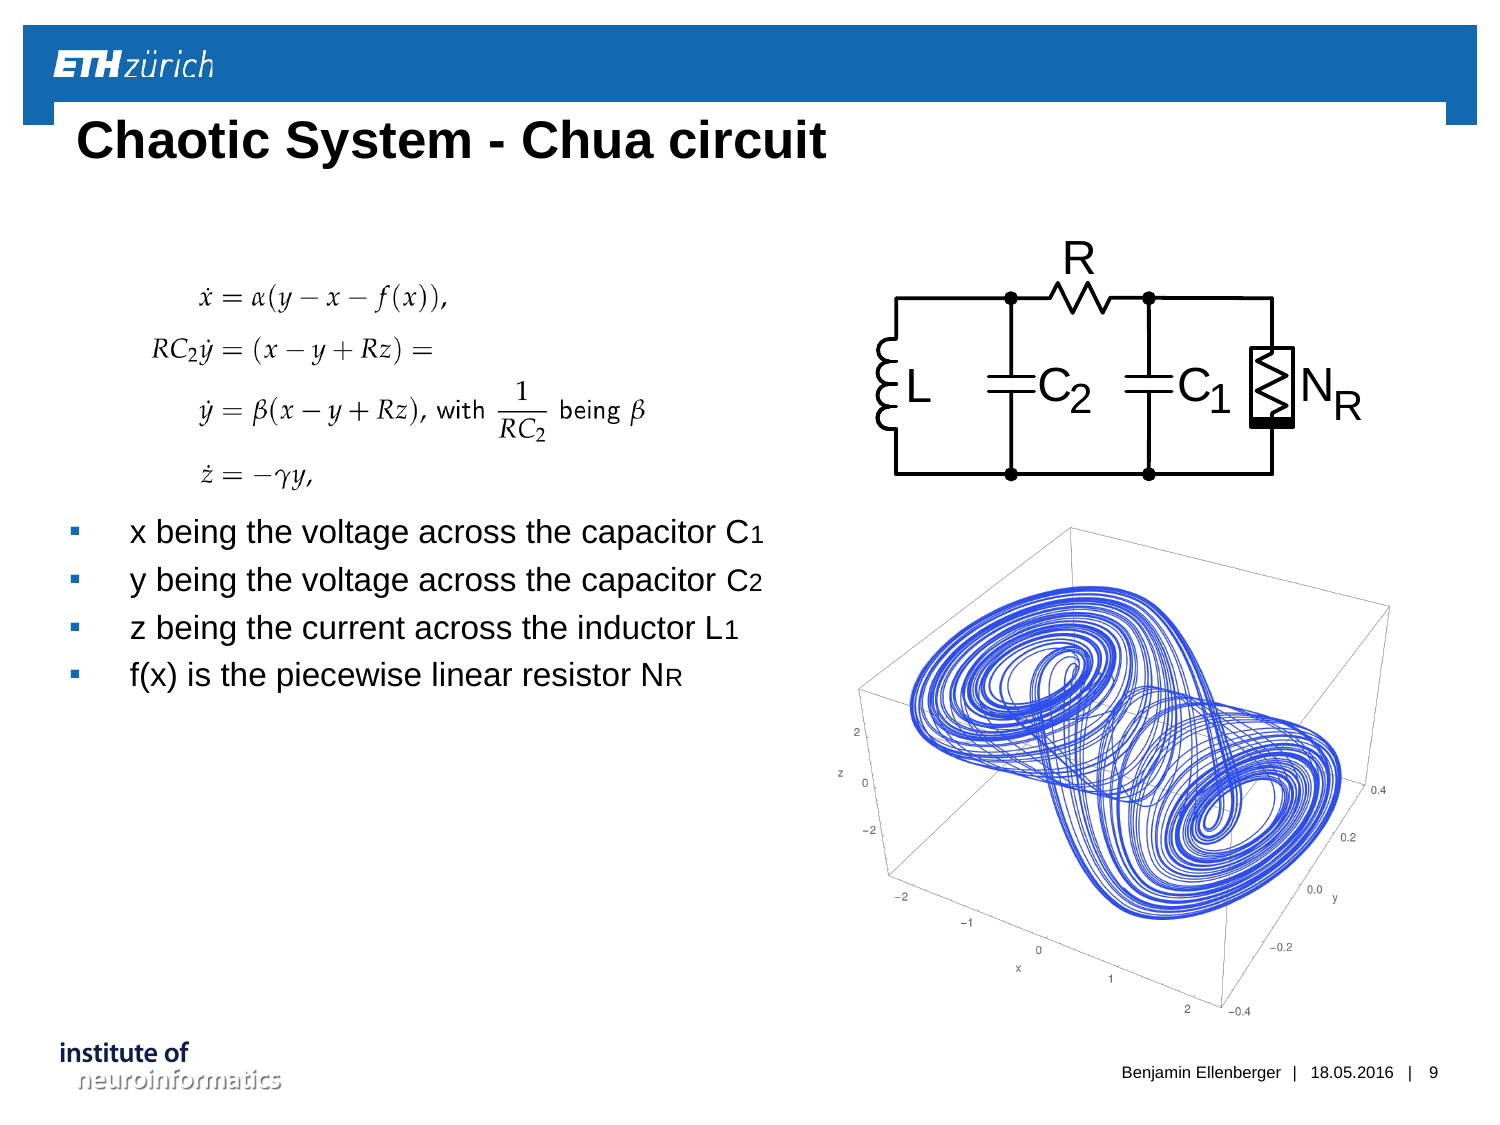

# Chaotic System - Chua circuit
x being the voltage across the capacitor C1
y being the voltage across the capacitor C2
z being the current across the inductor L1
f(x) is the piecewise linear resistor NR
First name Surname (edit via “View” > “Header & Footer”)
12.12.2014
9